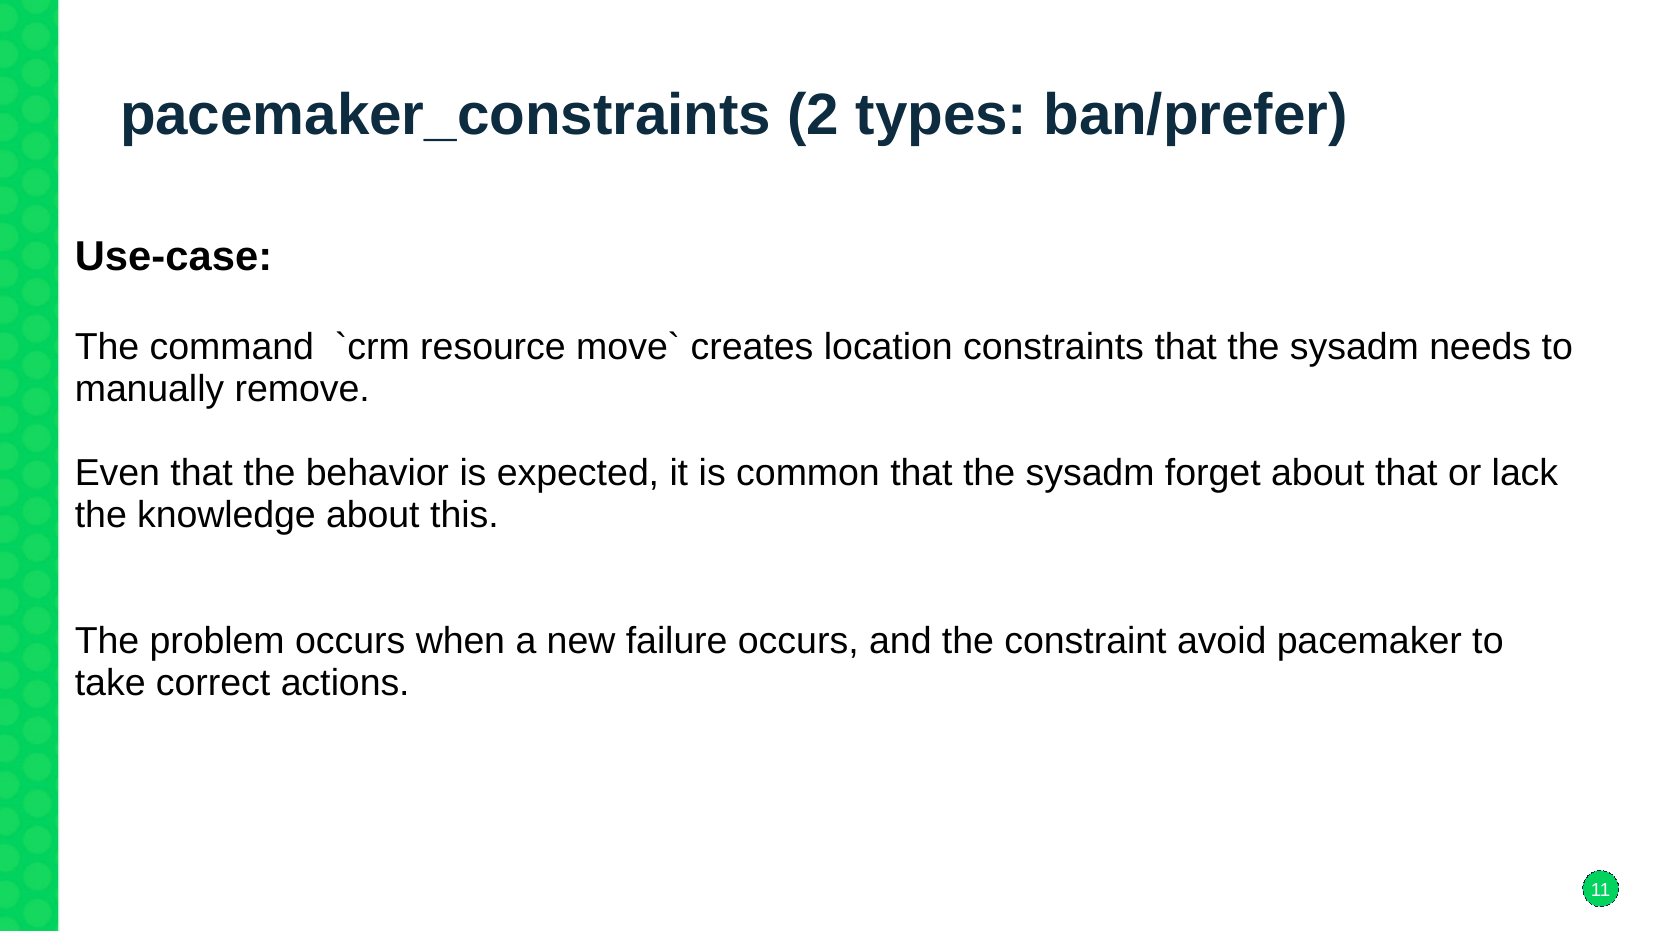

# pacemaker_constraints (2 types: ban/prefer)
Use-case:
The command `crm resource move` creates location constraints that the sysadm needs to manually remove.
Even that the behavior is expected, it is common that the sysadm forget about that or lack the knowledge about this.
The problem occurs when a new failure occurs, and the constraint avoid pacemaker to take correct actions.
11